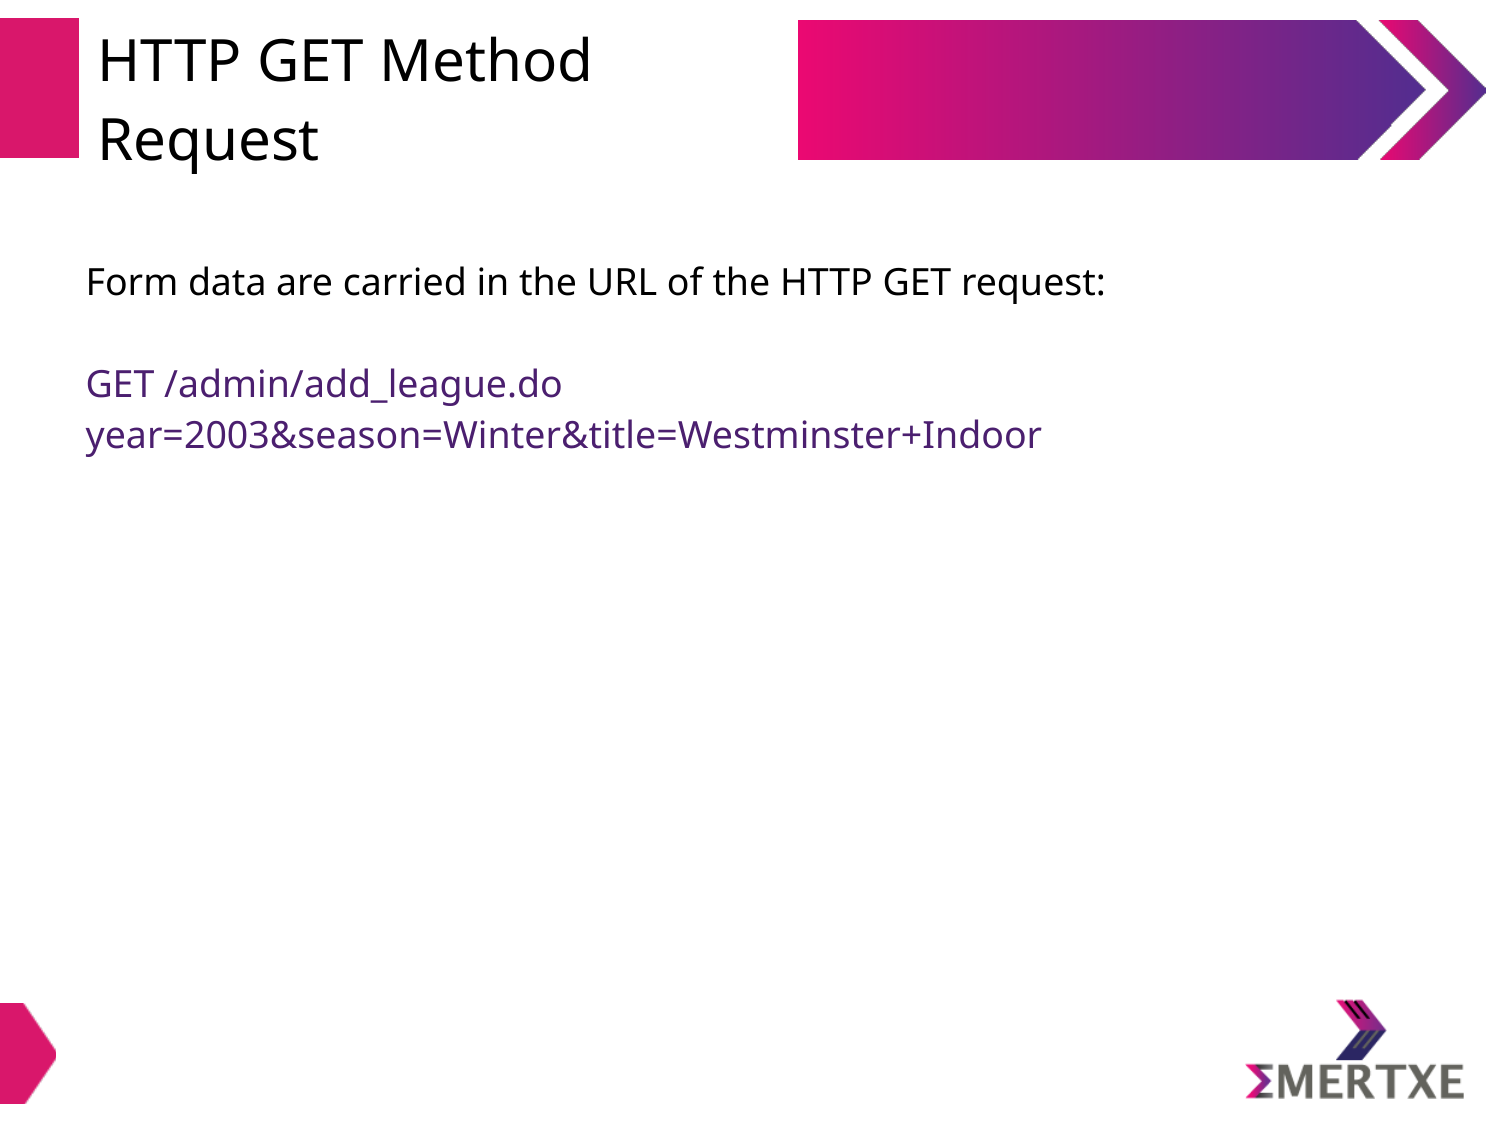

HTTP GET Method Request
Form data are carried in the URL of the HTTP GET request:
GET /admin/add_league.do year=2003&season=Winter&title=Westminster+Indoor